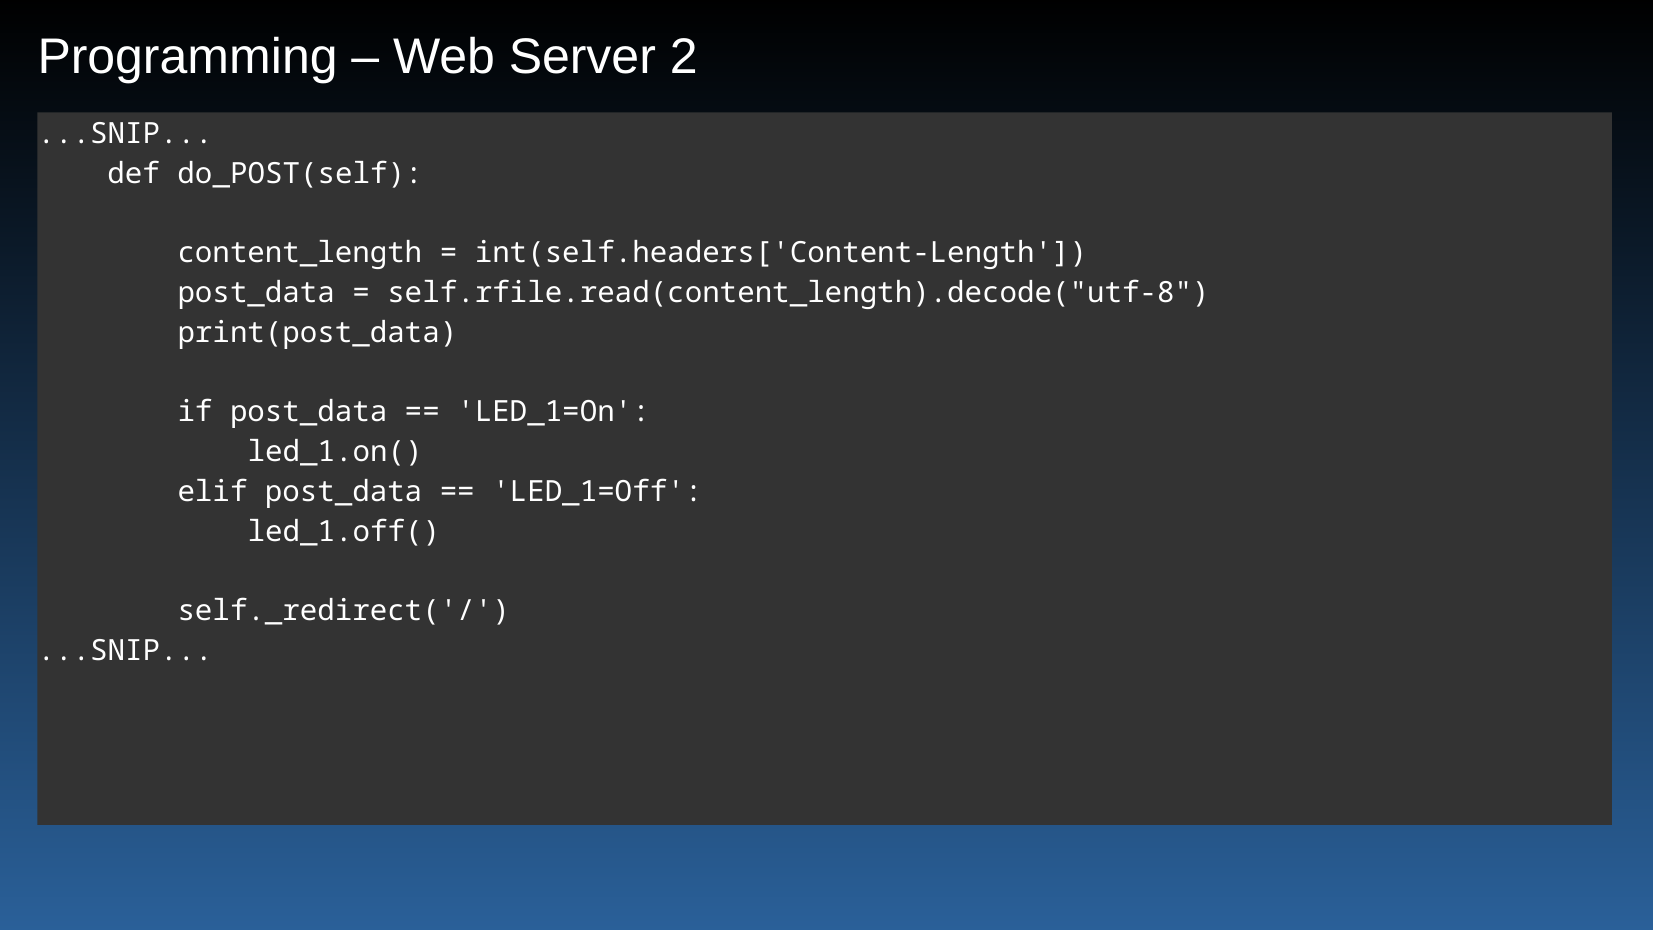

# Programming – Web Server 2
...SNIP...
 def do_POST(self):
 content_length = int(self.headers['Content-Length'])
 post_data = self.rfile.read(content_length).decode("utf-8")
 print(post_data)
 if post_data == 'LED_1=On':
 led_1.on()
 elif post_data == 'LED_1=Off':
 led_1.off()
 self._redirect('/')
...SNIP...